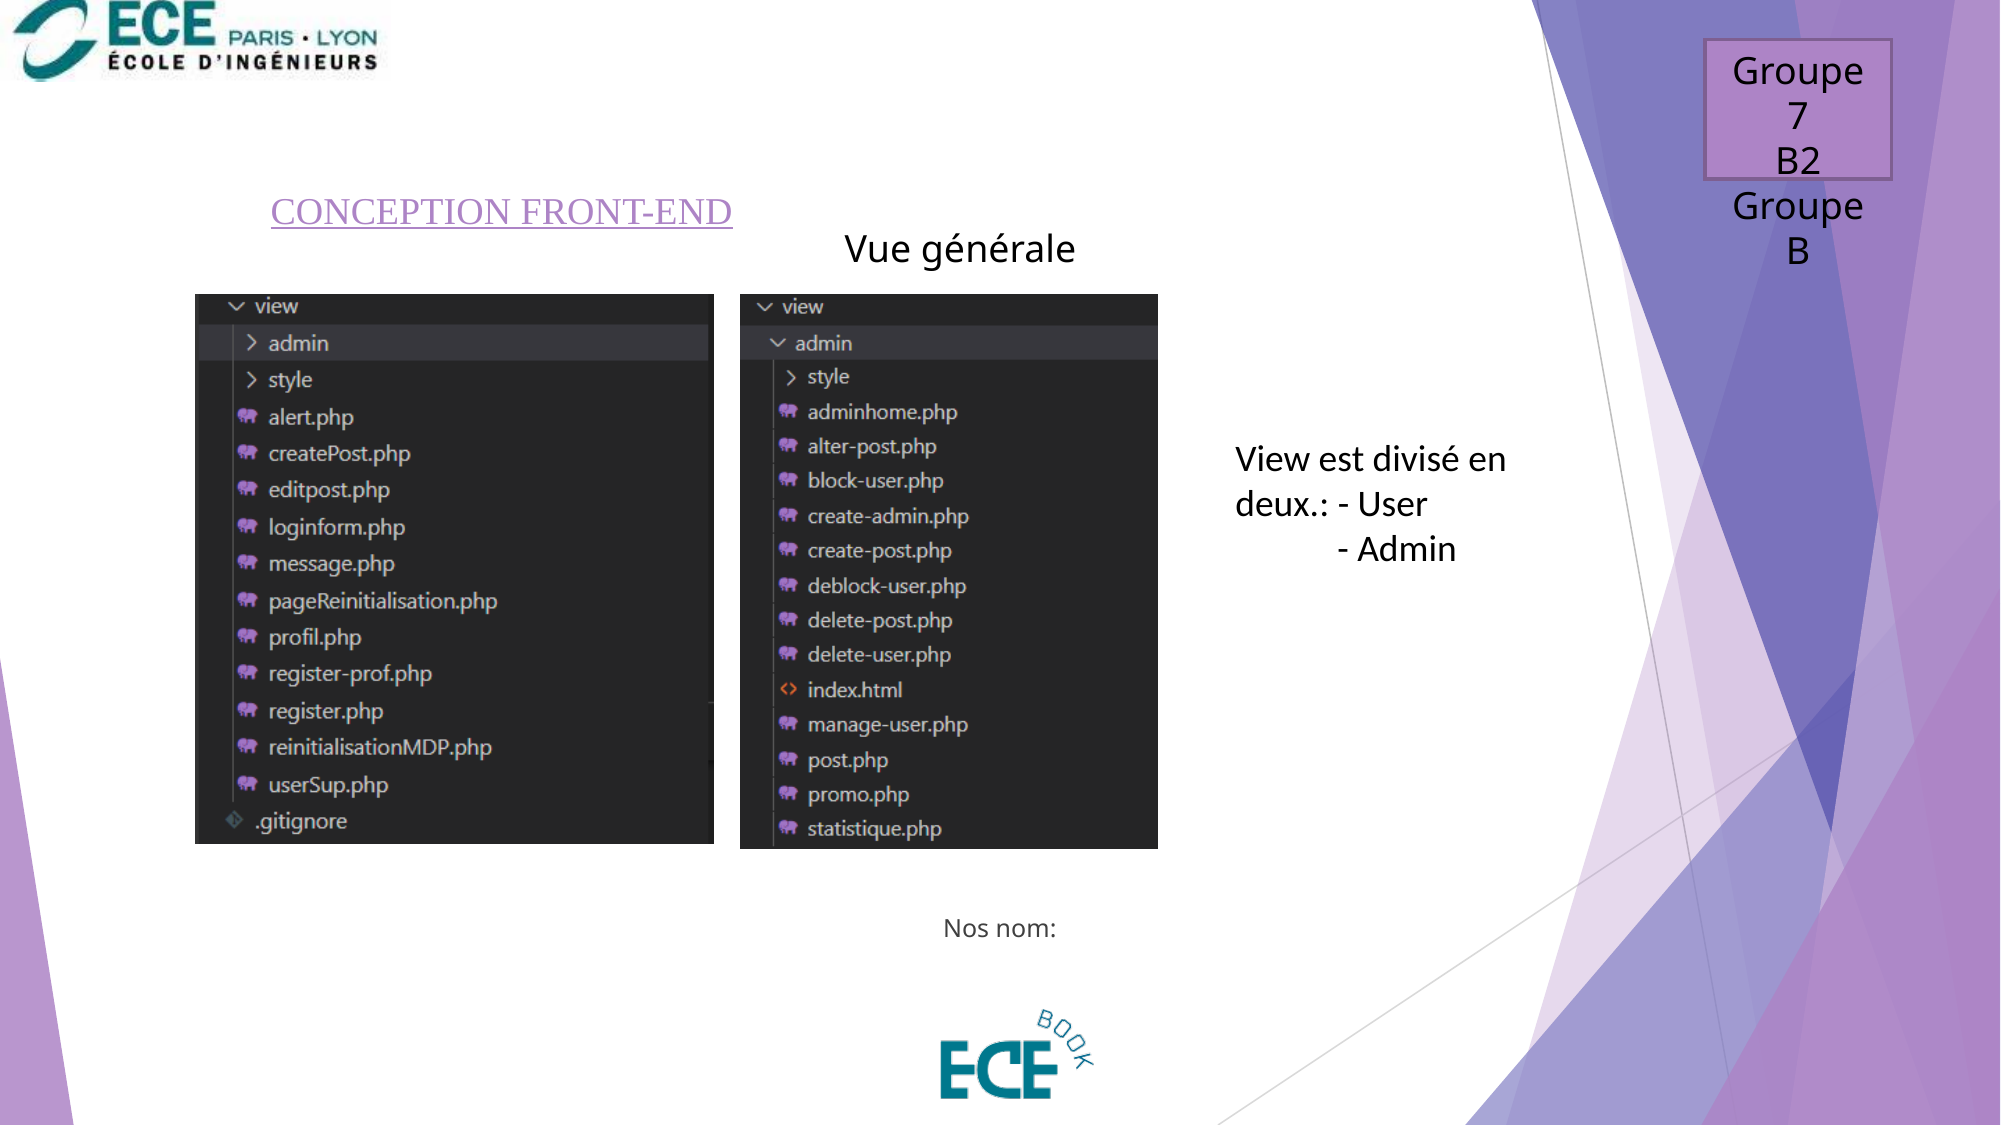

Groupe 7
B2 Groupe B
# CONCEPTION FRONT-END
Vue générale
View est divisé en deux.: - User
 - Admin
Nos nom: